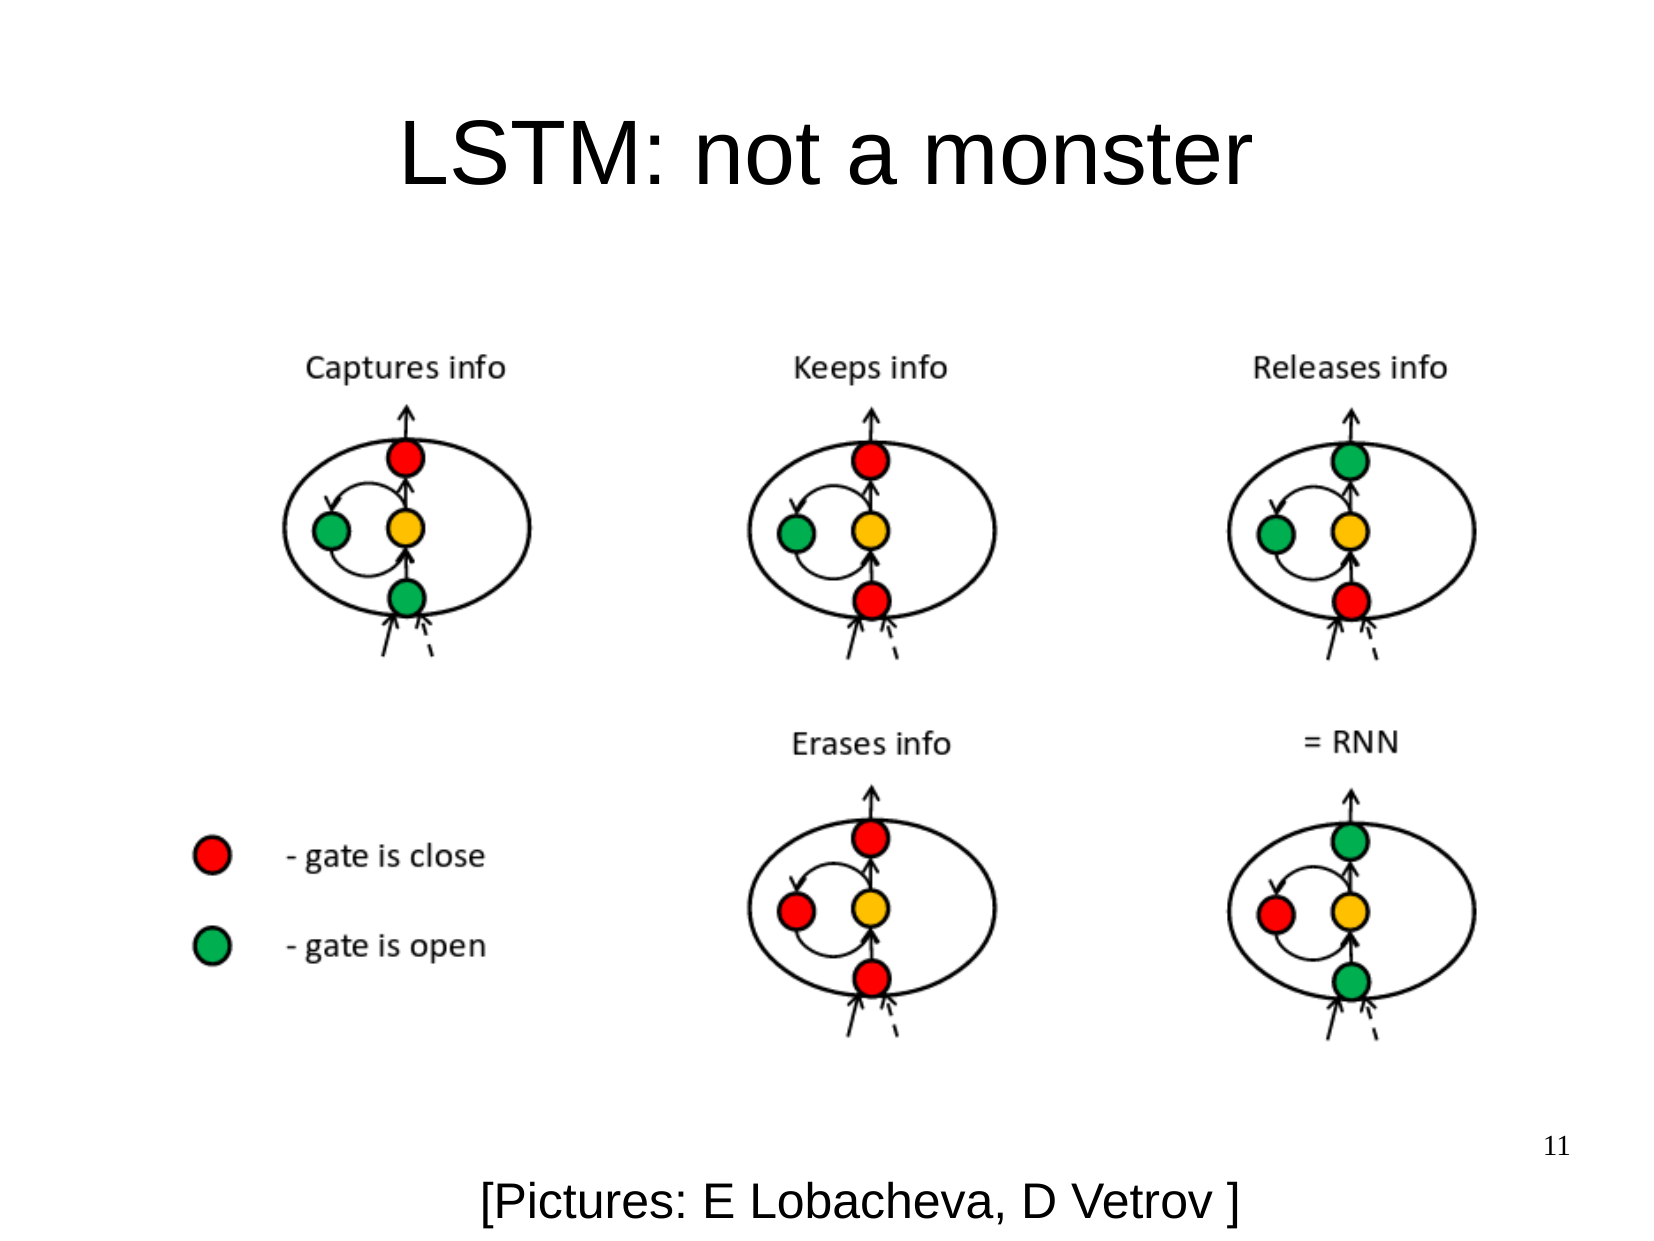

# LSTM: not a monster
11
[Pictures: E Lobacheva, D Vetrov ]